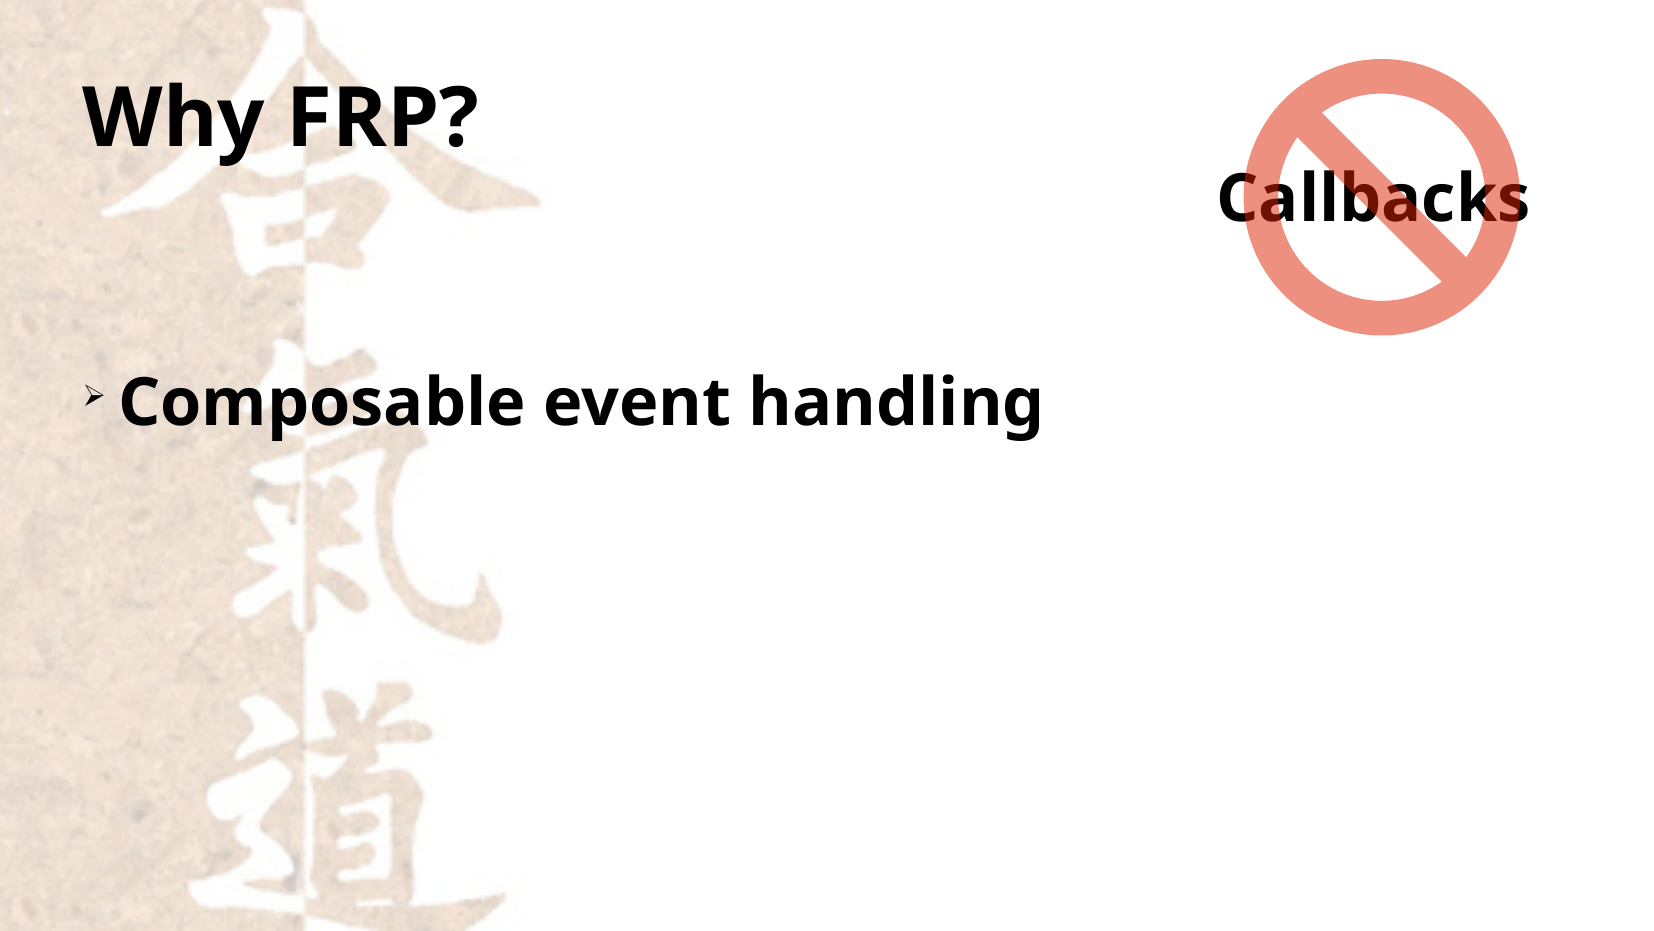

# Why FRP?
Callbacks
Composable event handling